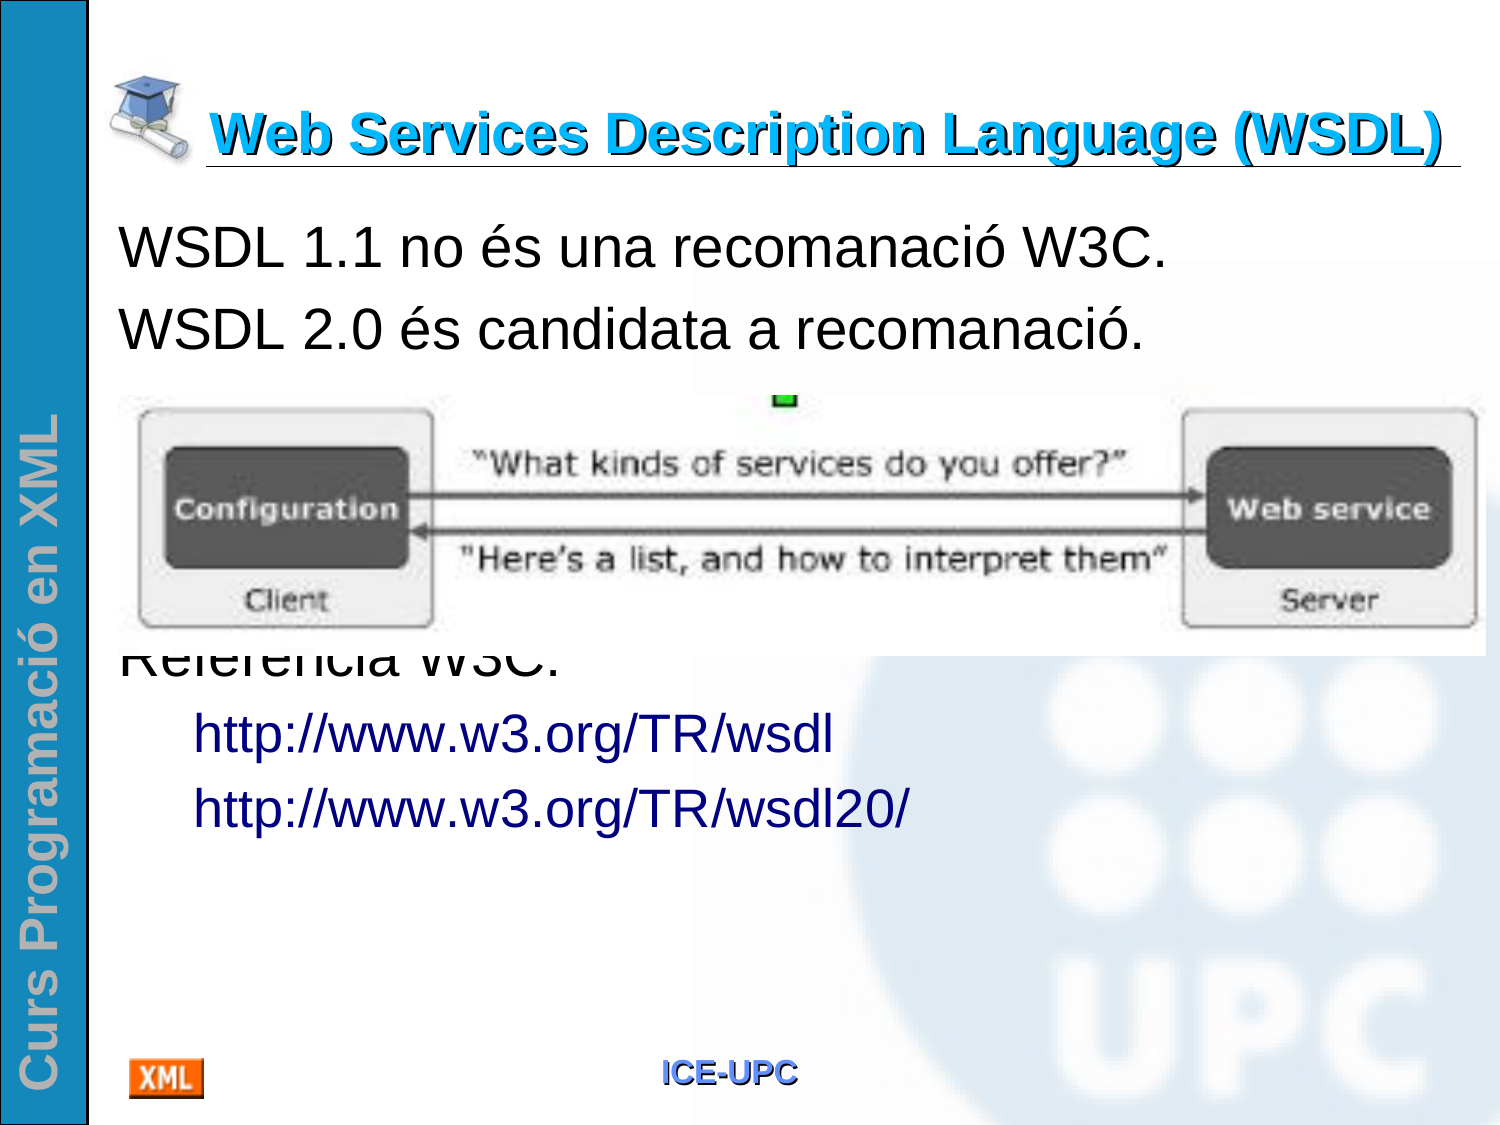

# Web Services Description Language (WSDL)
WSDL 1.1 no és una recomanació W3C.
WSDL 2.0 és candidata a recomanació.
Referència W3C:
http://www.w3.org/TR/wsdl
http://www.w3.org/TR/wsdl20/